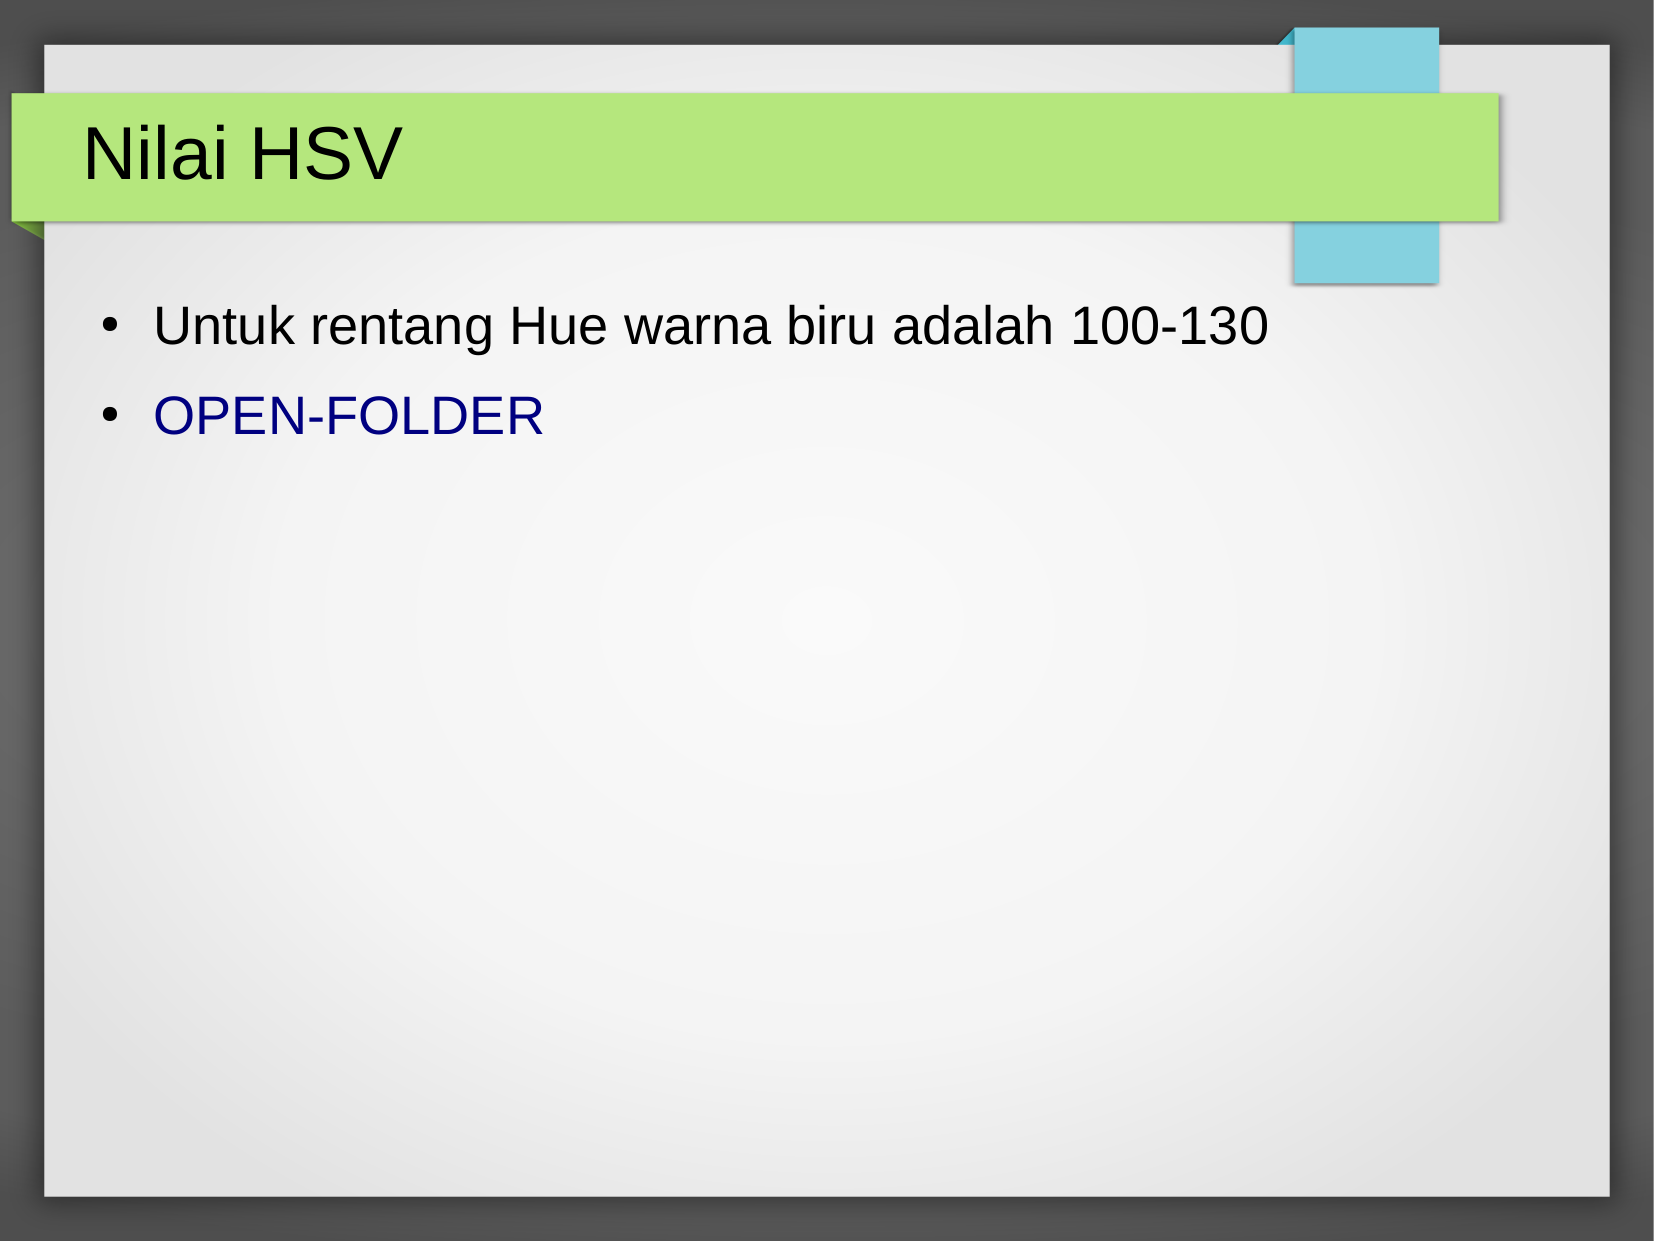

# Nilai HSV
Untuk rentang Hue warna biru adalah 100-130
OPEN-FOLDER